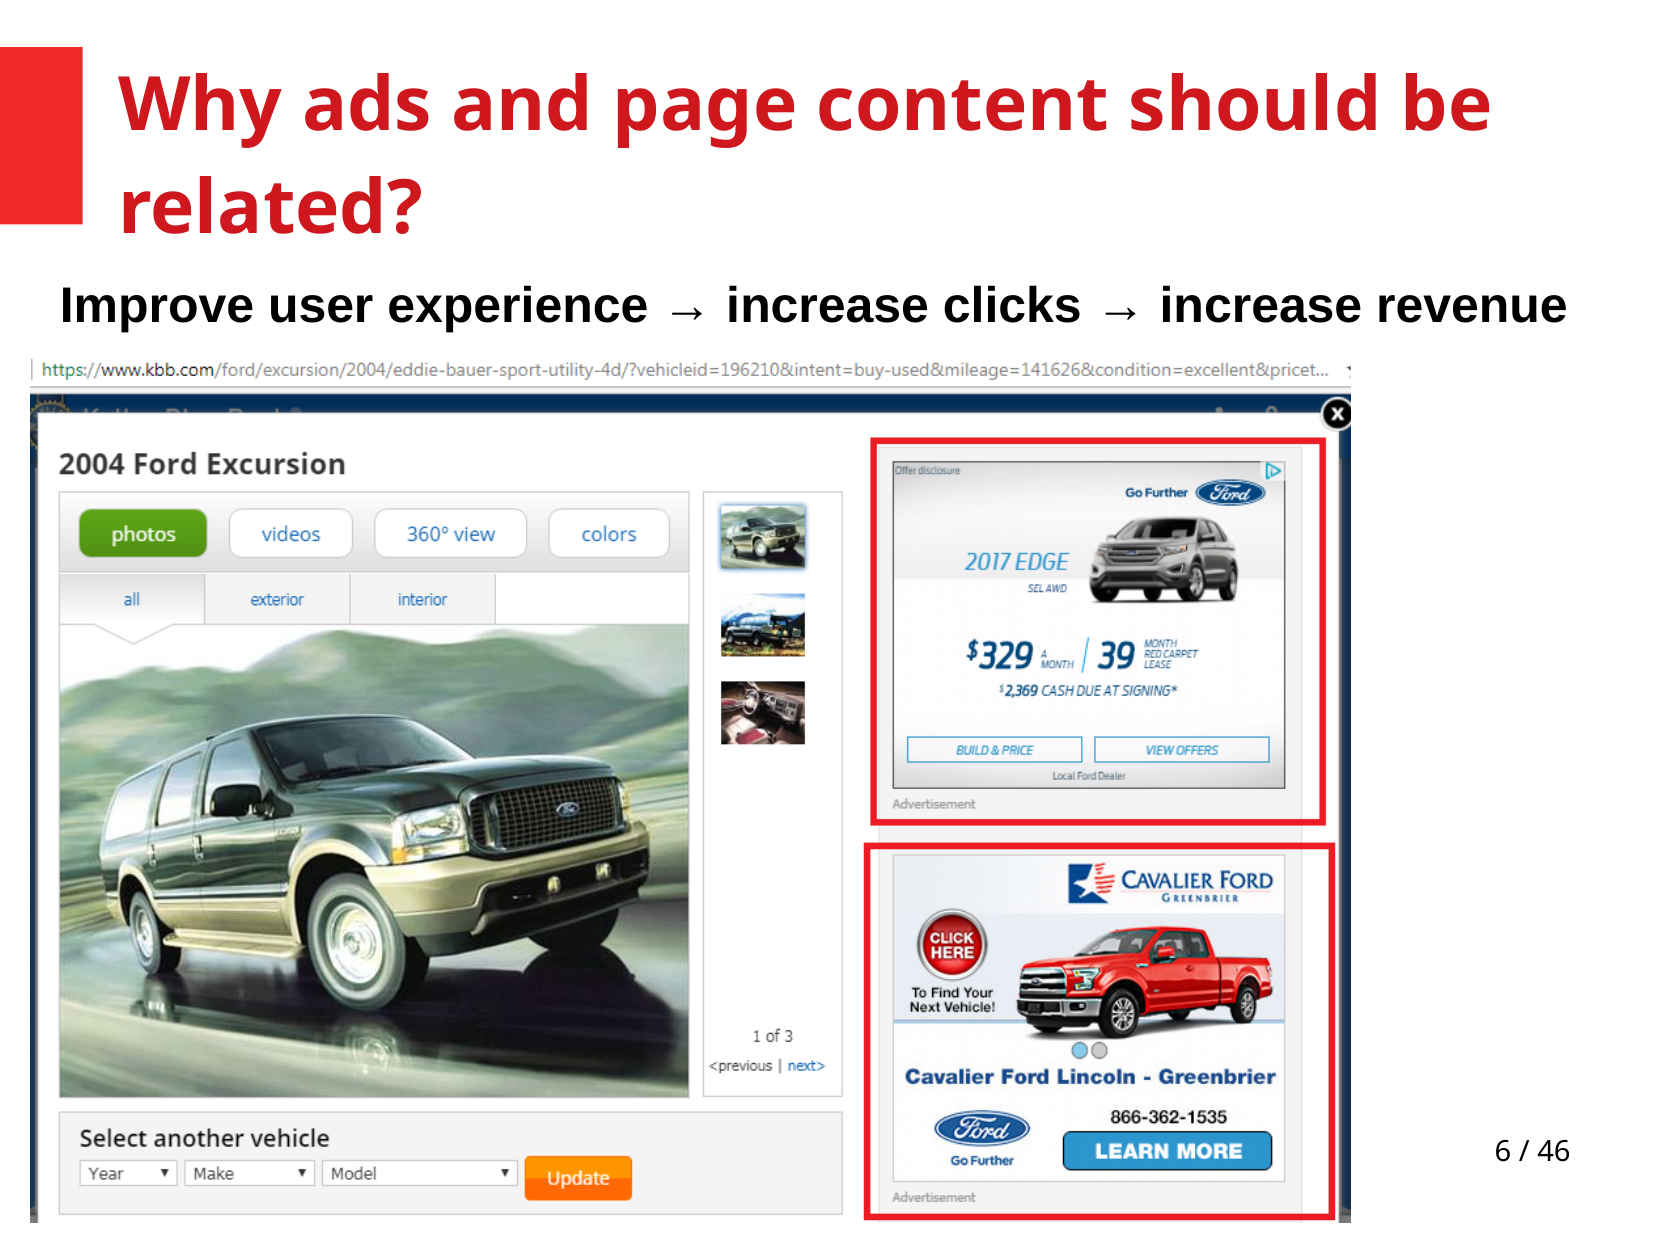

# Why ads and page content should be related?
Improve user experience → increase clicks → increase revenue
6